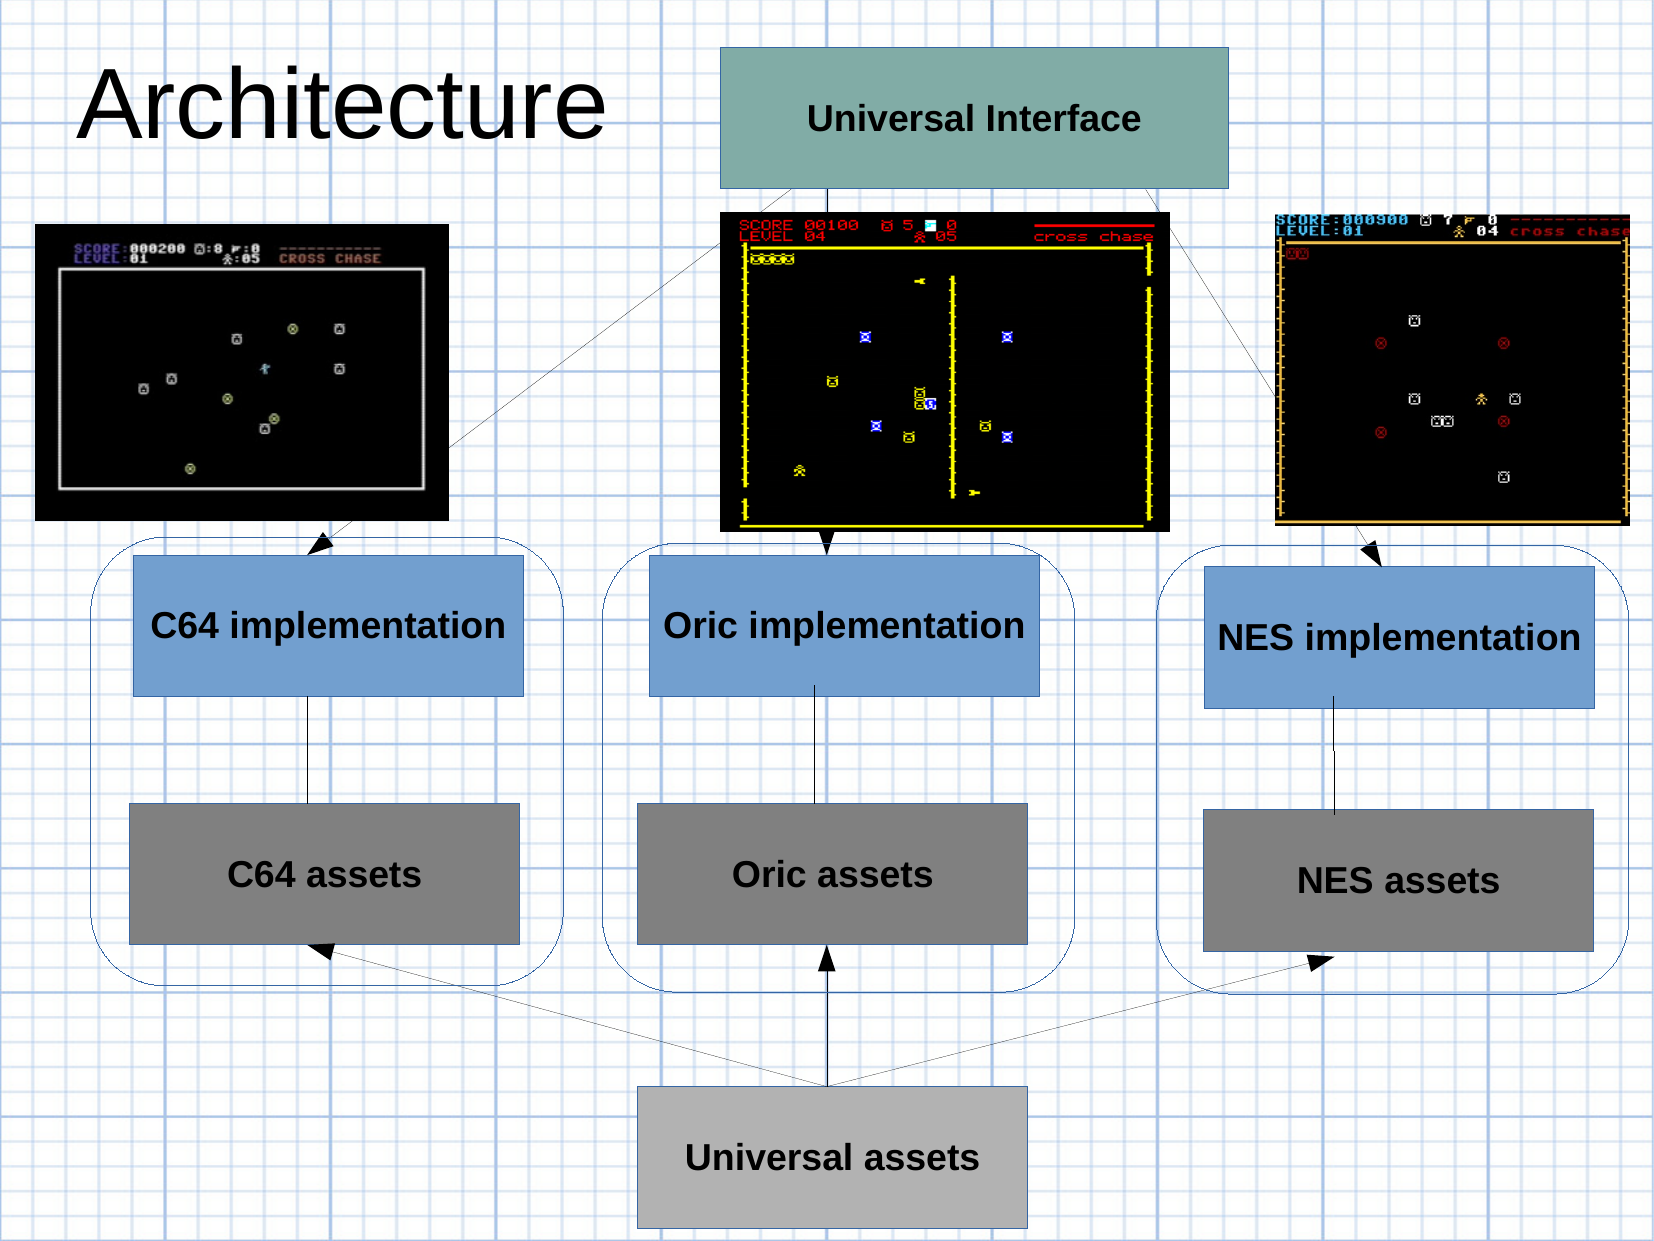

# Architecture
Universal Interface
C64 implementation
Oric implementation
NES implementation
C64 assets
Oric assets
NES assets
Universal assets